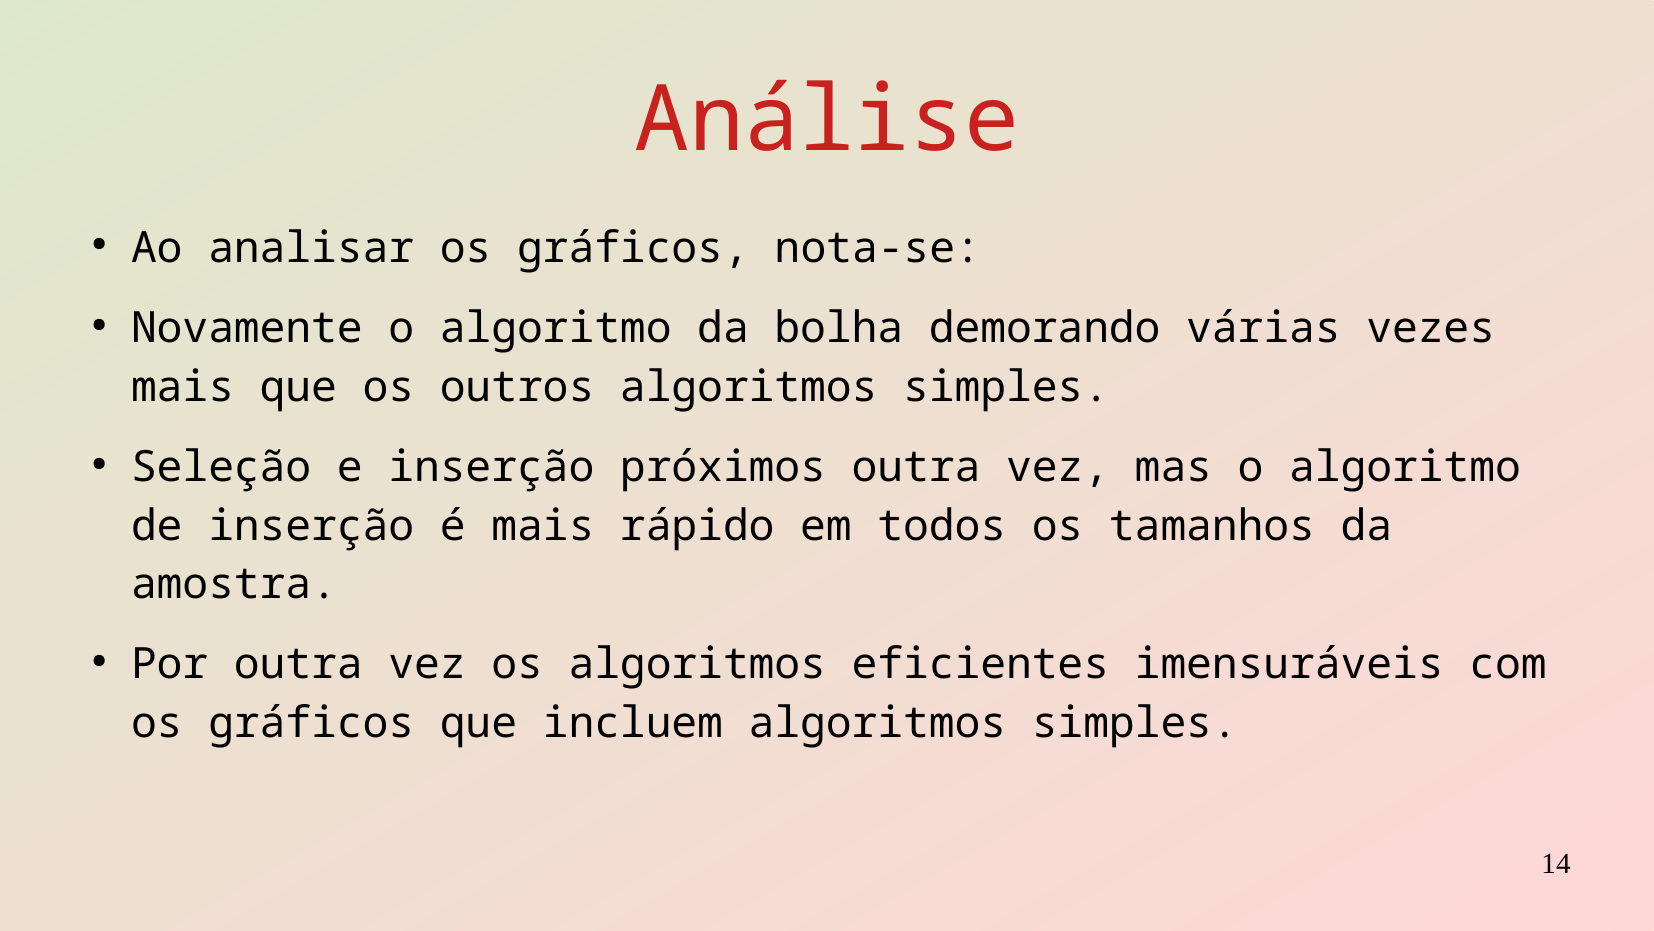

# Análise
Ao analisar os gráficos, nota-se:
Novamente o algoritmo da bolha demorando várias vezes mais que os outros algoritmos simples.
Seleção e inserção próximos outra vez, mas o algoritmo de inserção é mais rápido em todos os tamanhos da amostra.
Por outra vez os algoritmos eficientes imensuráveis com os gráficos que incluem algoritmos simples.
14